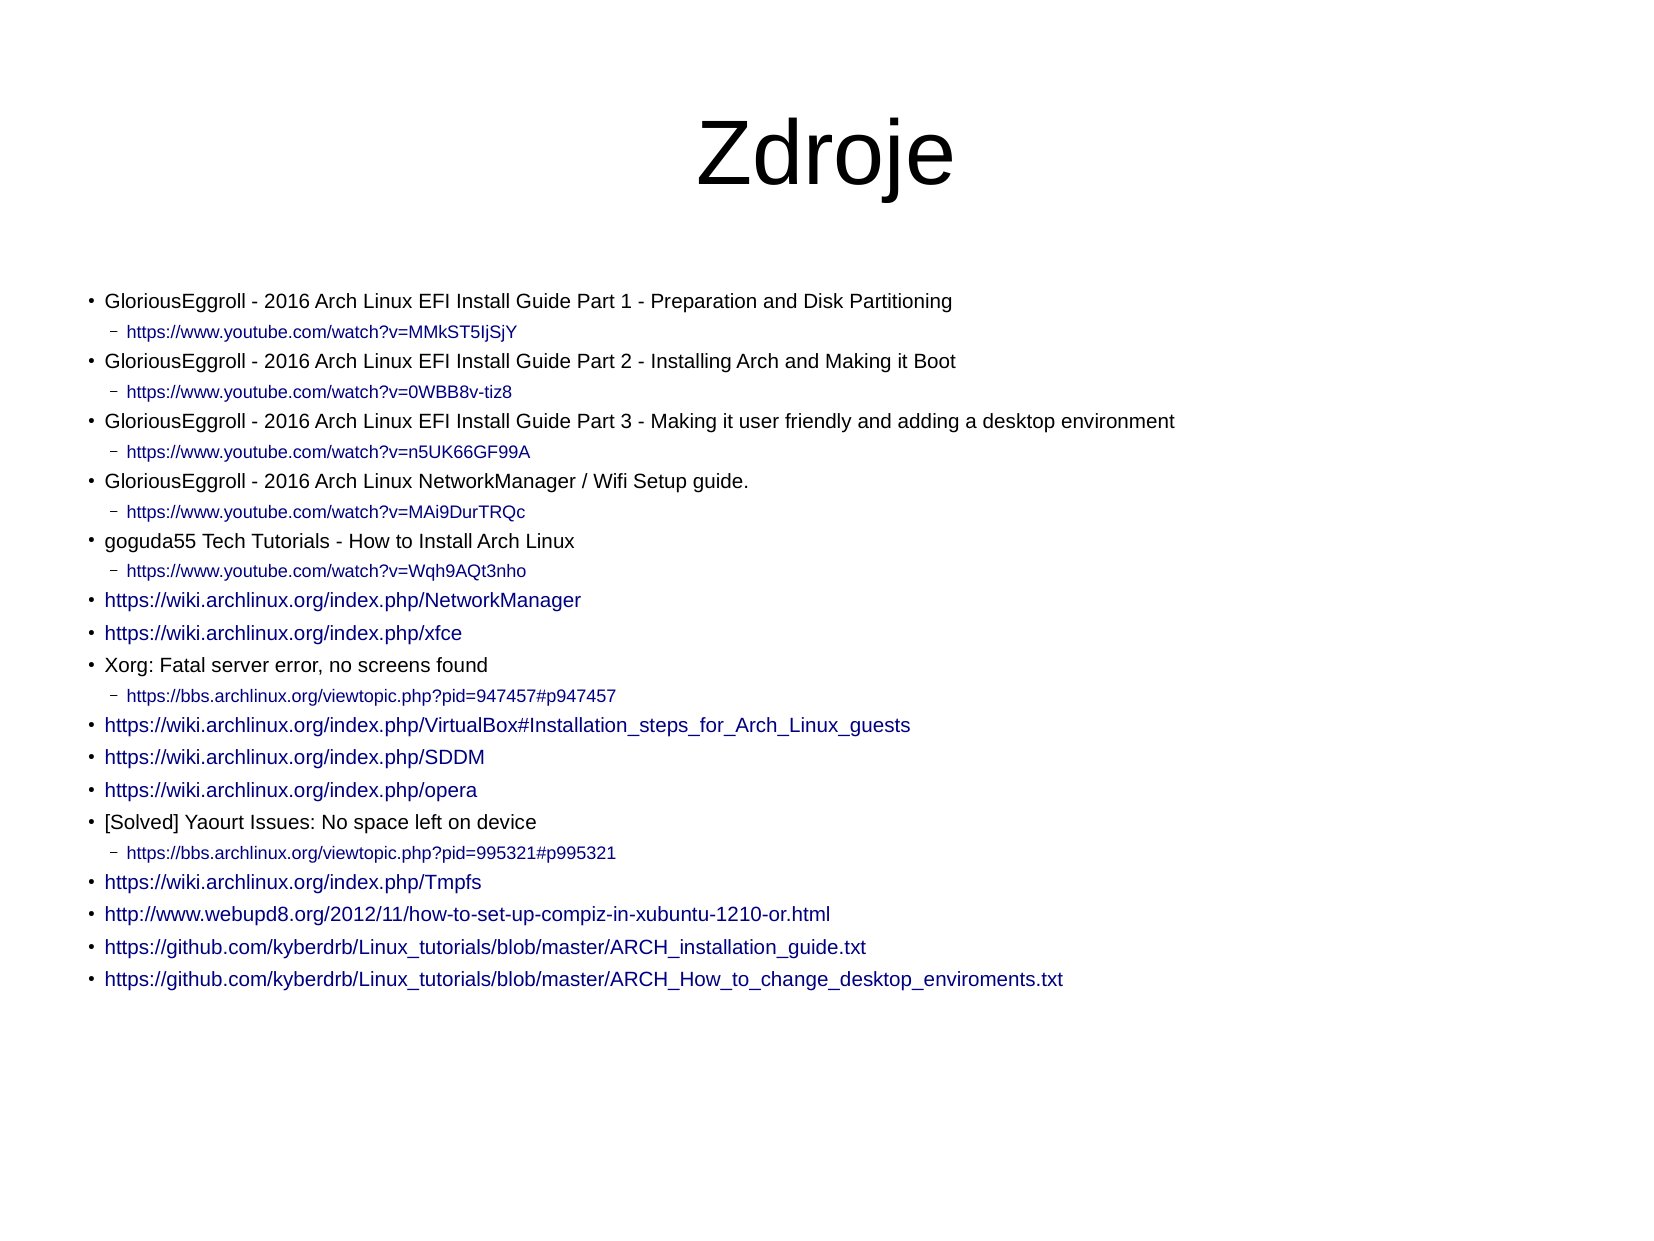

# Zdroje
GloriousEggroll - 2016 Arch Linux EFI Install Guide Part 1 - Preparation and Disk Partitioning
https://www.youtube.com/watch?v=MMkST5IjSjY
GloriousEggroll - 2016 Arch Linux EFI Install Guide Part 2 - Installing Arch and Making it Boot
https://www.youtube.com/watch?v=0WBB8v-tiz8
GloriousEggroll - 2016 Arch Linux EFI Install Guide Part 3 - Making it user friendly and adding a desktop environment
https://www.youtube.com/watch?v=n5UK66GF99A
GloriousEggroll - 2016 Arch Linux NetworkManager / Wifi Setup guide.
https://www.youtube.com/watch?v=MAi9DurTRQc
goguda55 Tech Tutorials - How to Install Arch Linux
https://www.youtube.com/watch?v=Wqh9AQt3nho
https://wiki.archlinux.org/index.php/NetworkManager
https://wiki.archlinux.org/index.php/xfce
Xorg: Fatal server error, no screens found
https://bbs.archlinux.org/viewtopic.php?pid=947457#p947457
https://wiki.archlinux.org/index.php/VirtualBox#Installation_steps_for_Arch_Linux_guests
https://wiki.archlinux.org/index.php/SDDM
https://wiki.archlinux.org/index.php/opera
[Solved] Yaourt Issues: No space left on device
https://bbs.archlinux.org/viewtopic.php?pid=995321#p995321
https://wiki.archlinux.org/index.php/Tmpfs
http://www.webupd8.org/2012/11/how-to-set-up-compiz-in-xubuntu-1210-or.html
https://github.com/kyberdrb/Linux_tutorials/blob/master/ARCH_installation_guide.txt
https://github.com/kyberdrb/Linux_tutorials/blob/master/ARCH_How_to_change_desktop_enviroments.txt